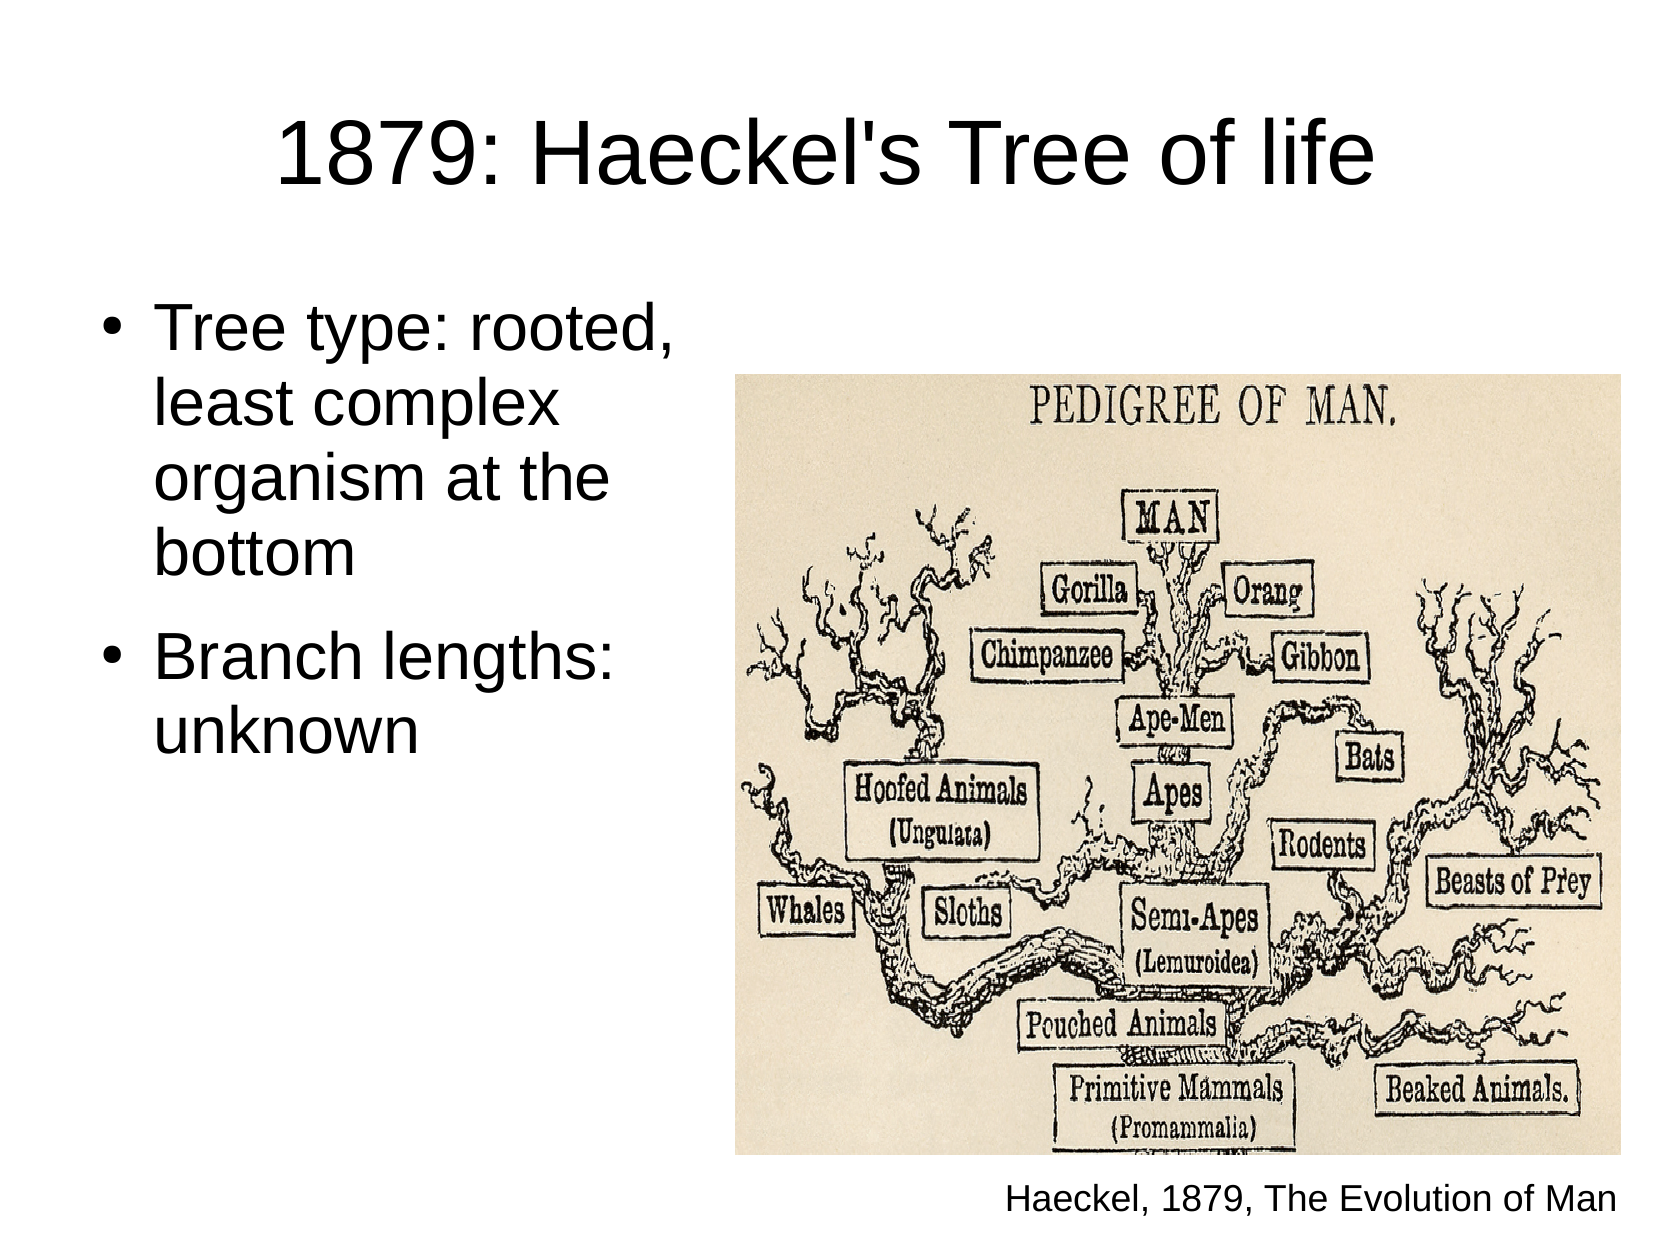

# 1879: Haeckel's Tree of life
Tree type: rooted, least complex organism at the bottom
Branch lengths: unknown
Haeckel, 1879, The Evolution of Man